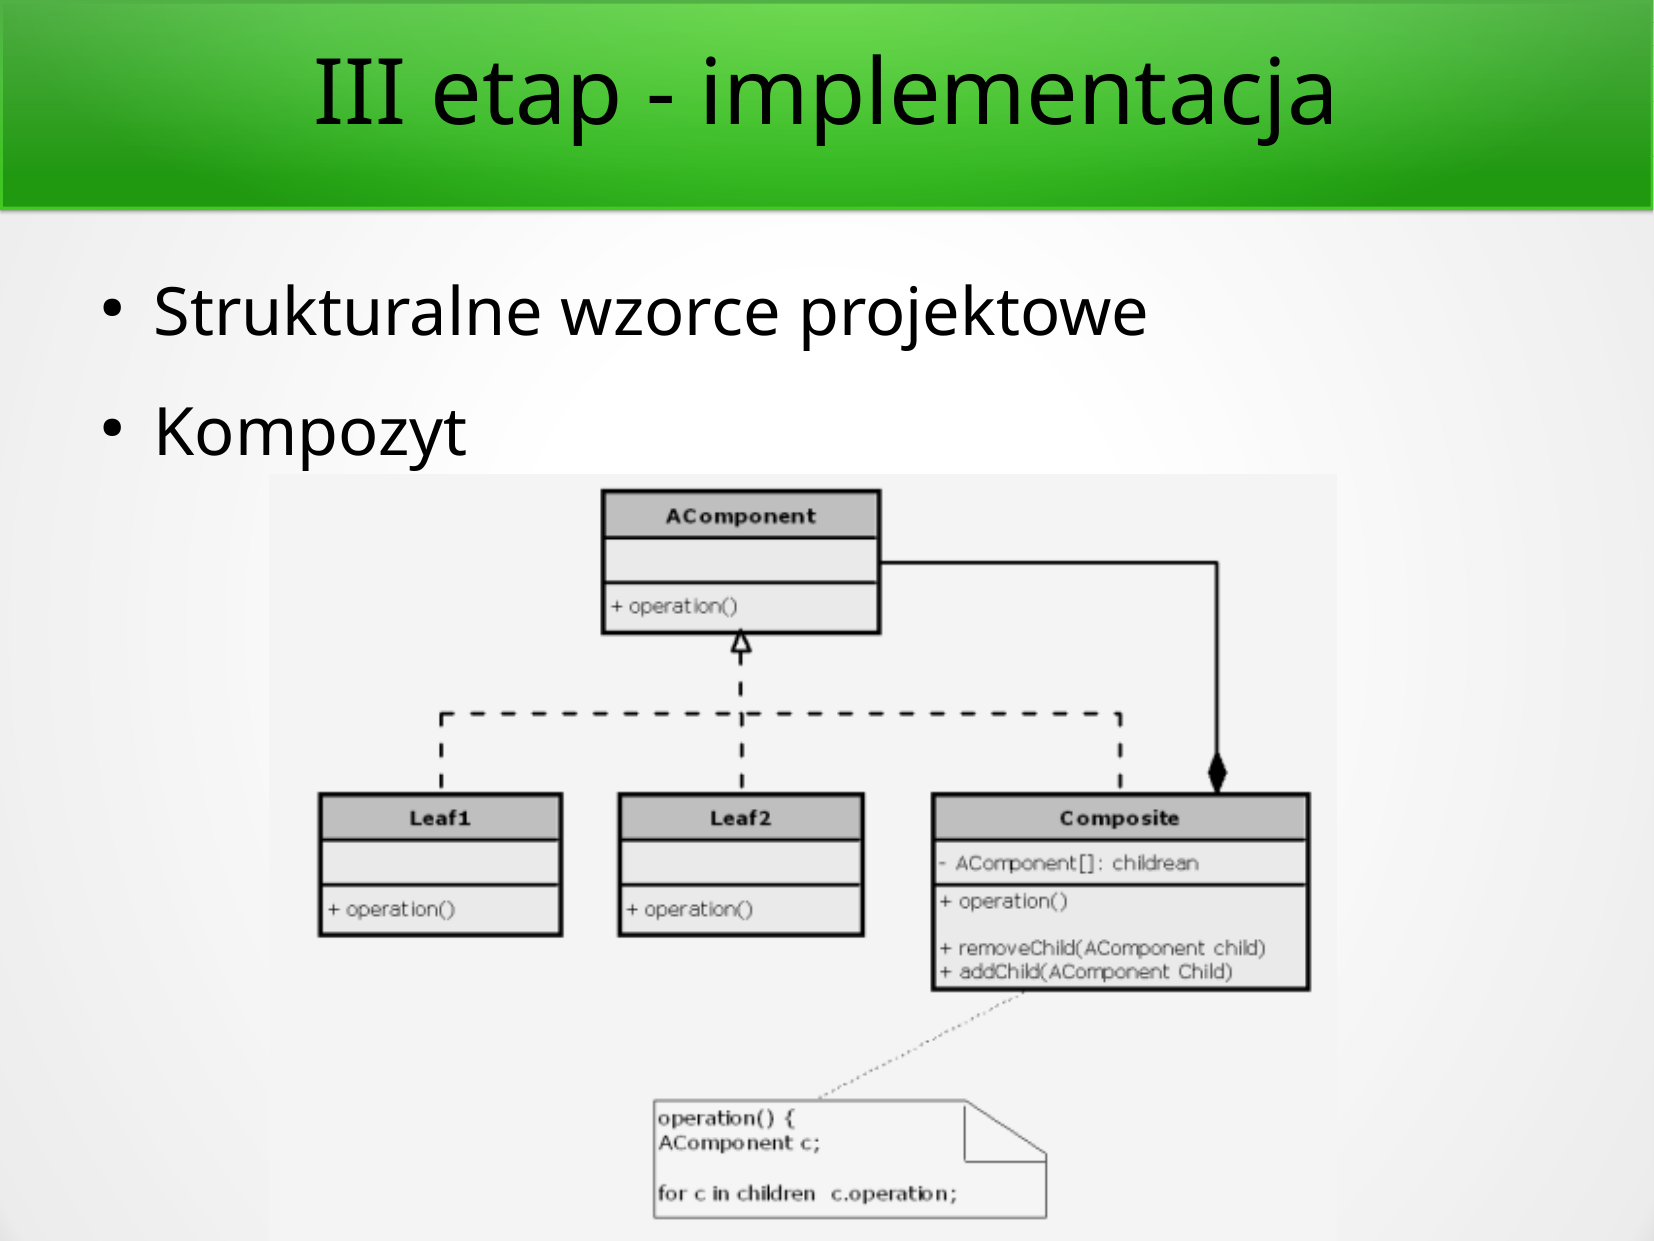

# III etap - implementacja
Strukturalne wzorce projektowe
Kompozyt